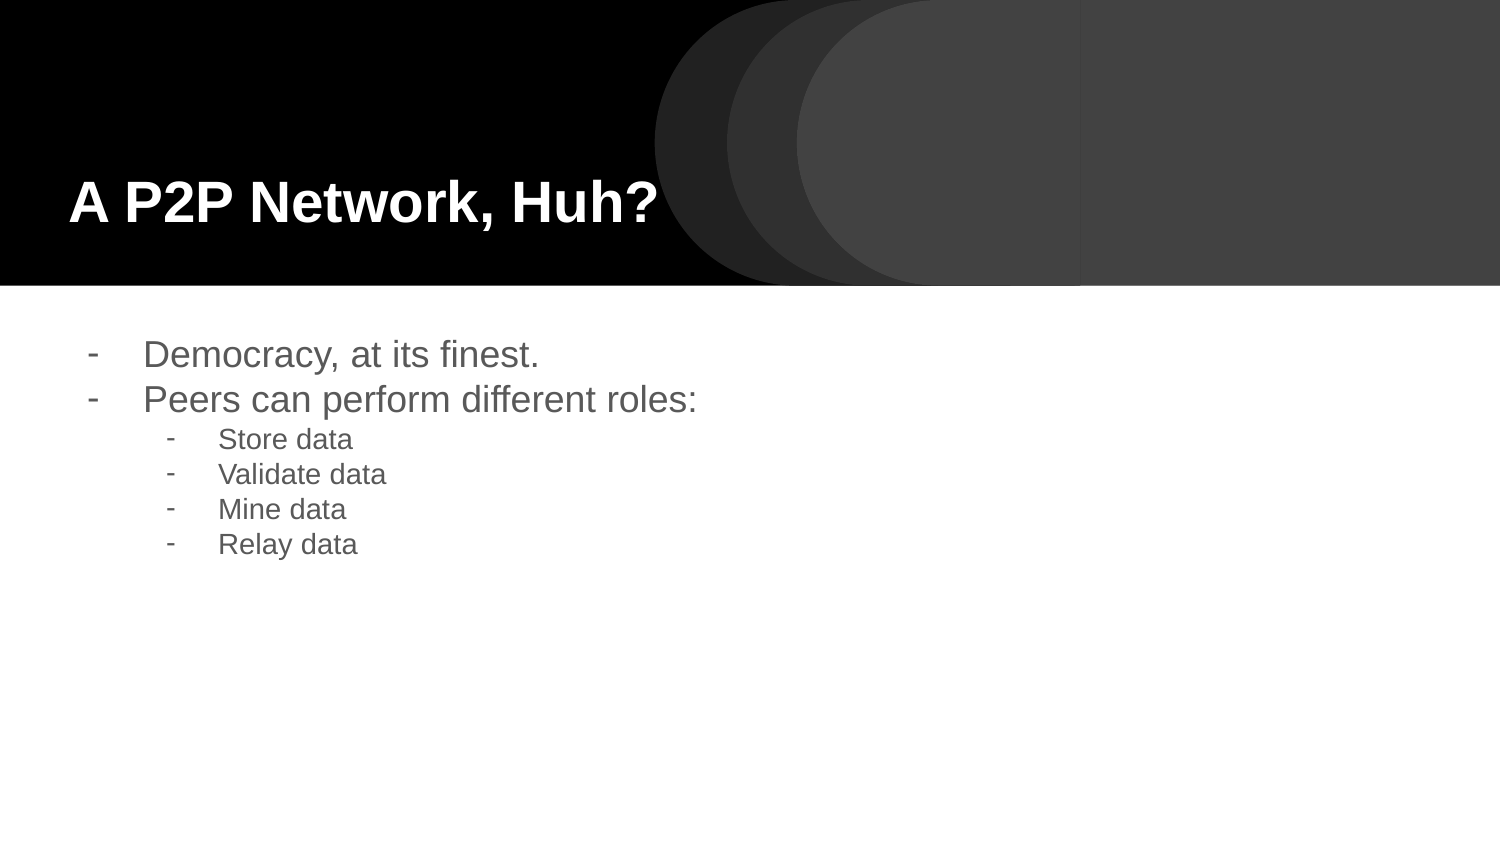

# A P2P Network, Huh?
Democracy, at its finest.
Peers can perform different roles:
Store data
Validate data
Mine data
Relay data